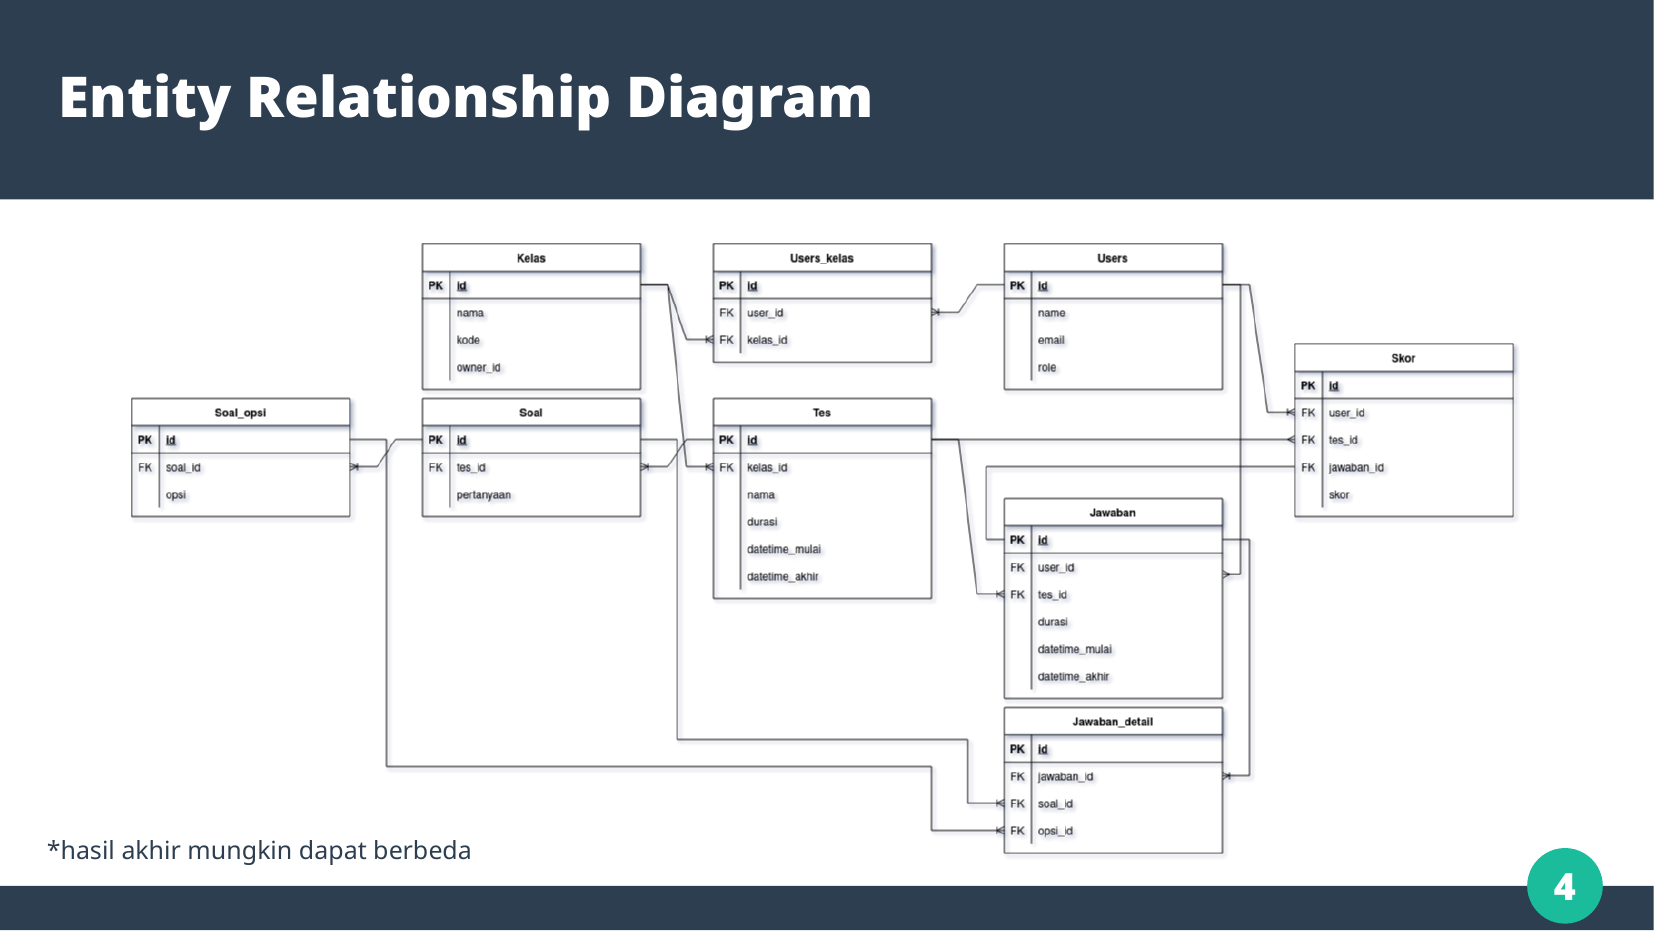

# Entity Relationship Diagram
*hasil akhir mungkin dapat berbeda